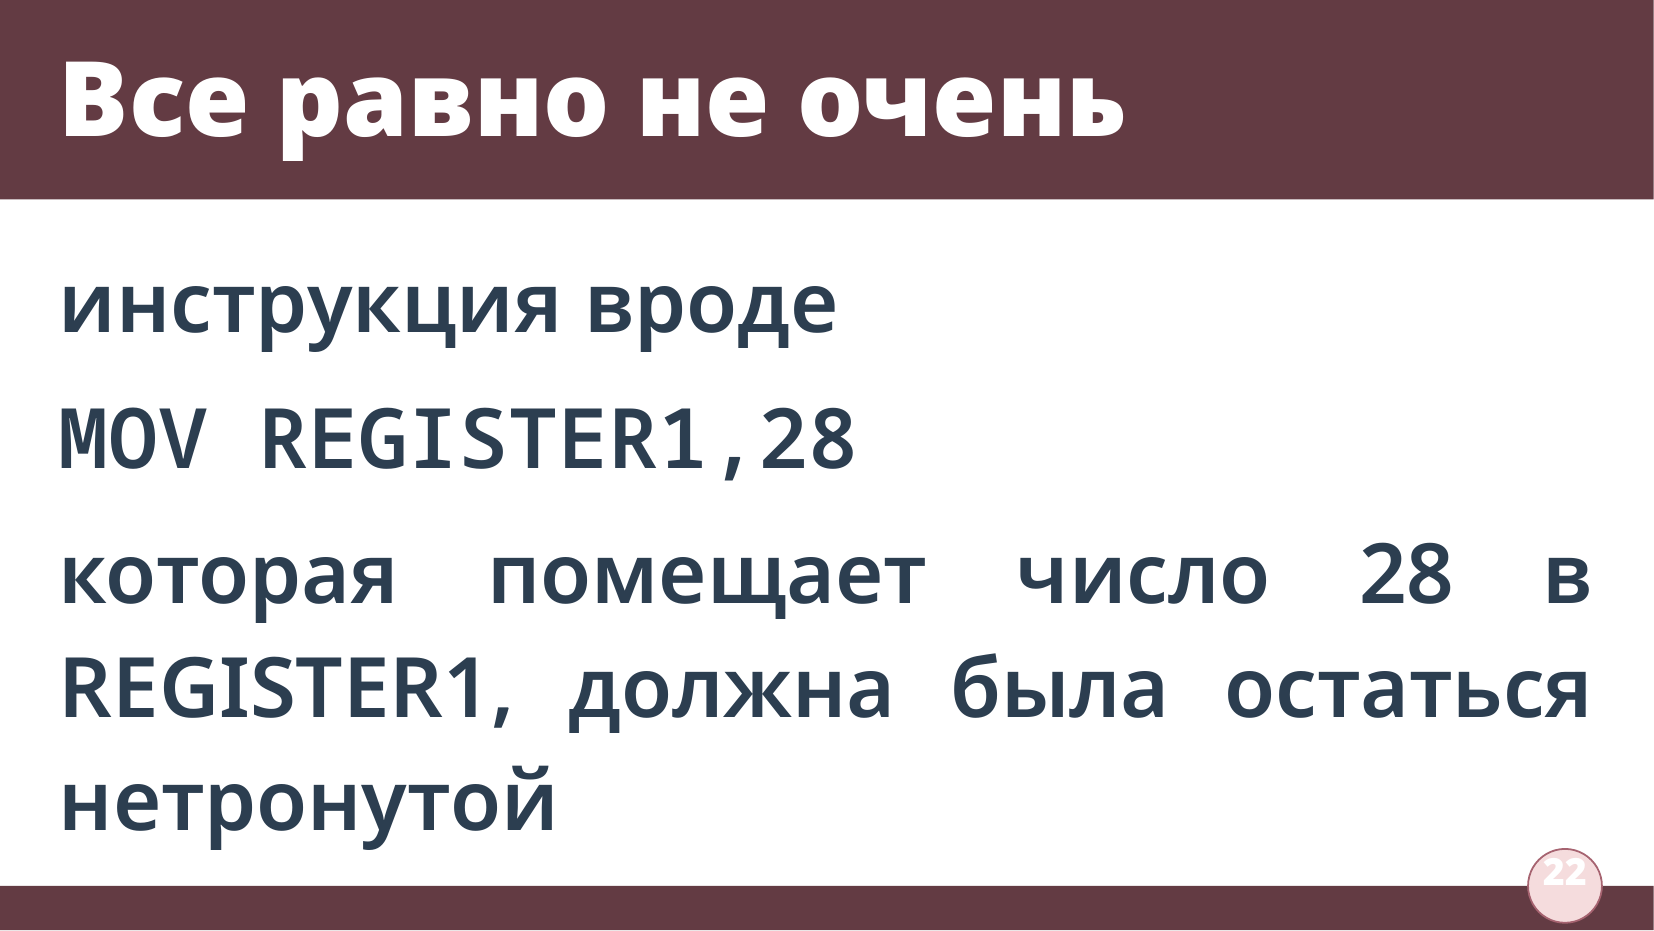

# Все равно не очень
инструкция вроде
MOV REGISTER1,28
которая помещает число 28 в REGISTER1, должна была остаться нетронутой